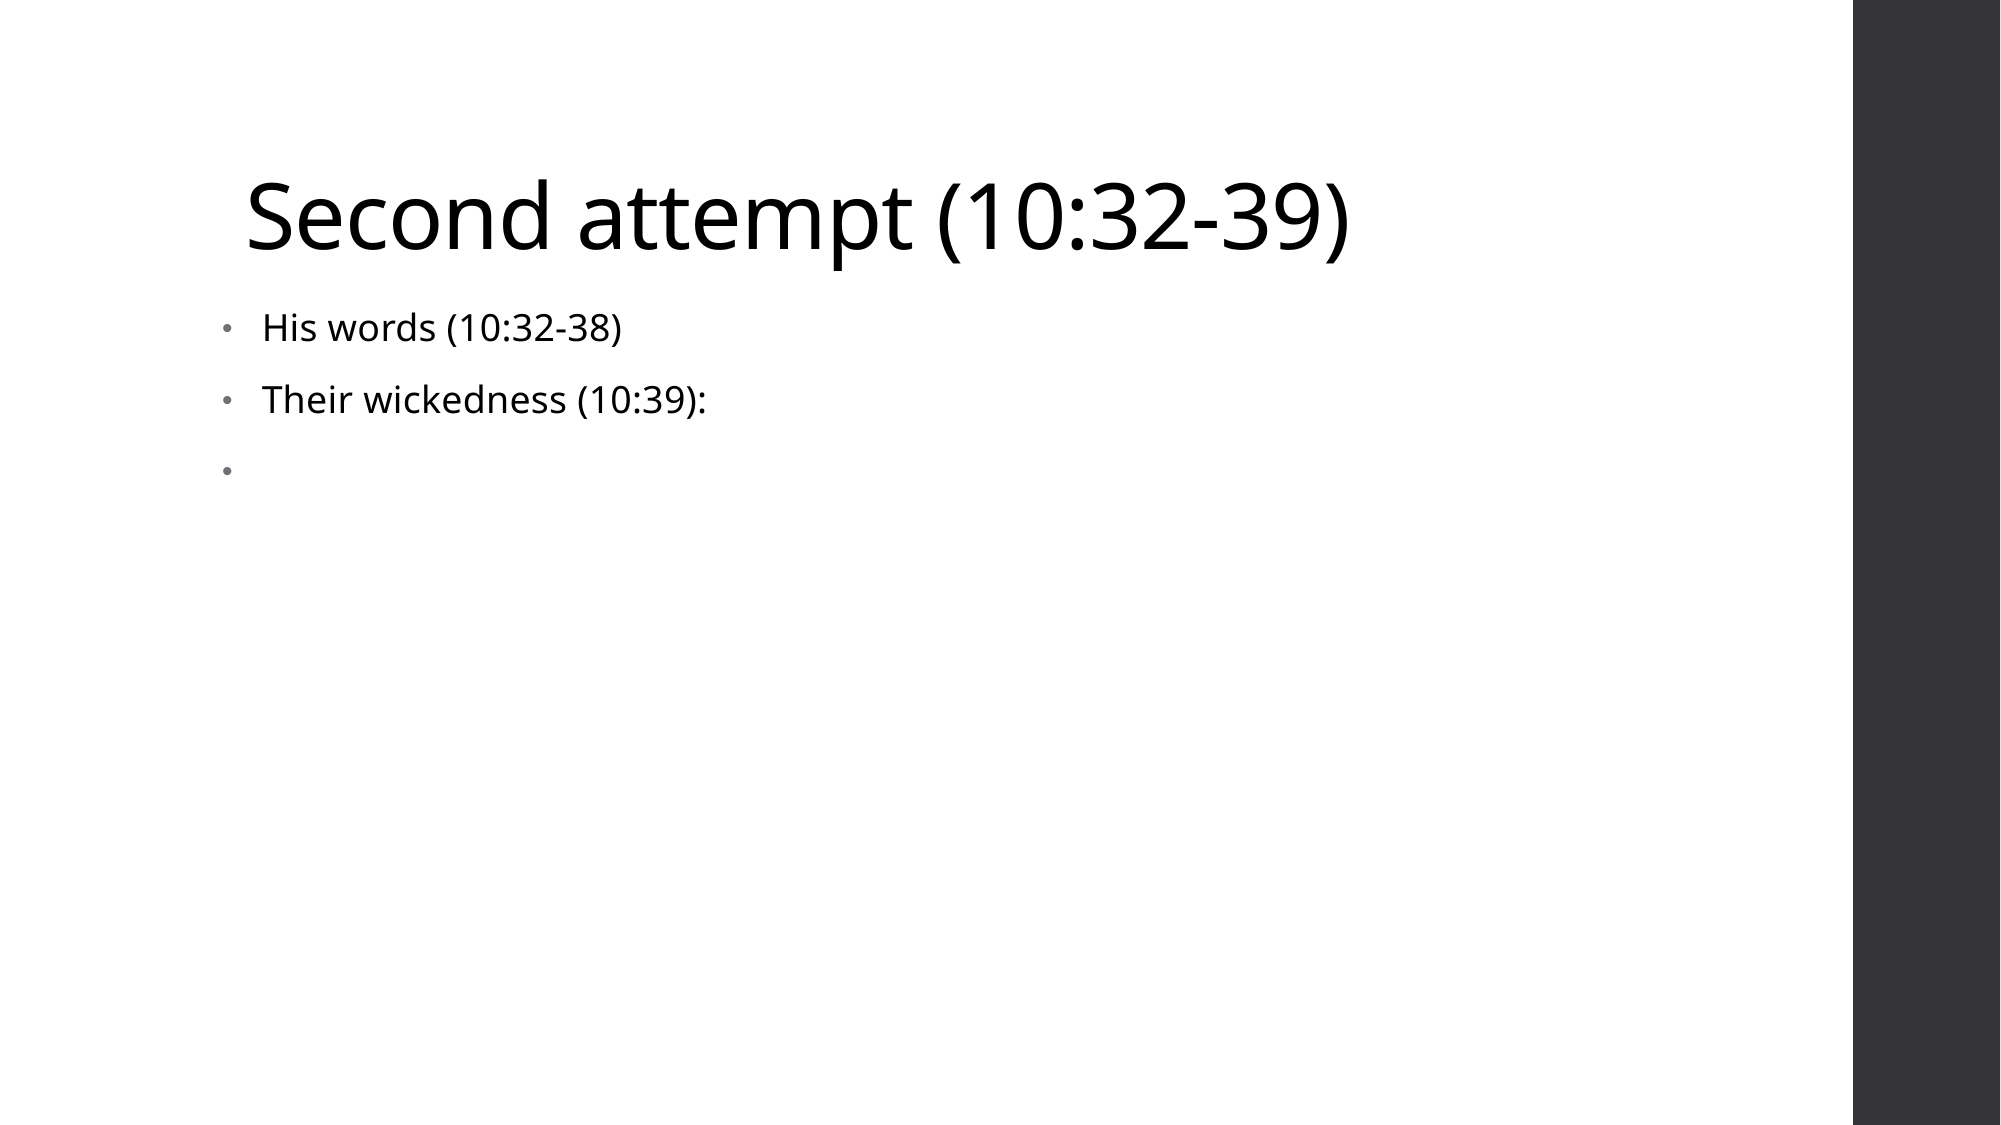

# Second attempt (10:32-39)
 His words (10:32-38)
 Their wickedness (10:39):